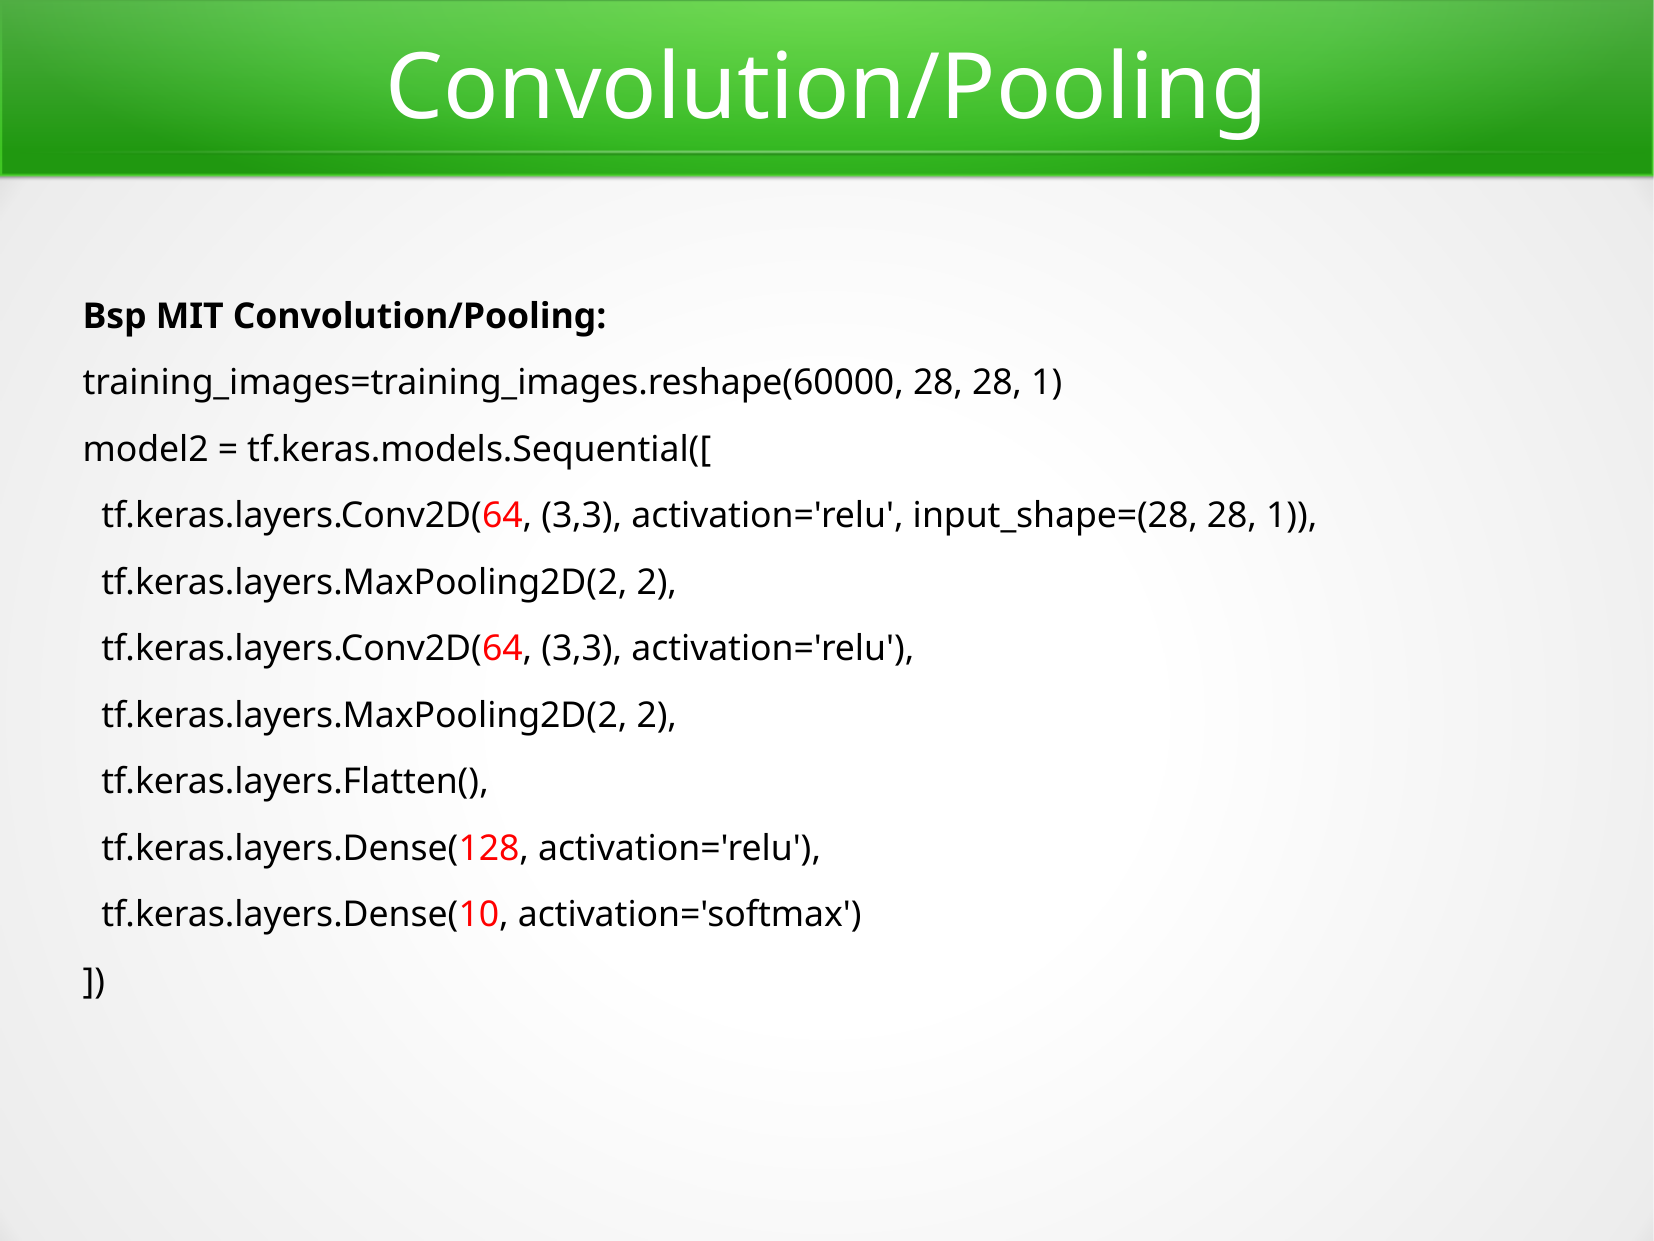

# Convolution/Pooling
Bsp MIT Convolution/Pooling:
training_images=training_images.reshape(60000, 28, 28, 1)
model2 = tf.keras.models.Sequential([
 tf.keras.layers.Conv2D(64, (3,3), activation='relu', input_shape=(28, 28, 1)),
 tf.keras.layers.MaxPooling2D(2, 2),
 tf.keras.layers.Conv2D(64, (3,3), activation='relu'),
 tf.keras.layers.MaxPooling2D(2, 2),
 tf.keras.layers.Flatten(),
 tf.keras.layers.Dense(128, activation='relu'),
 tf.keras.layers.Dense(10, activation='softmax')
])